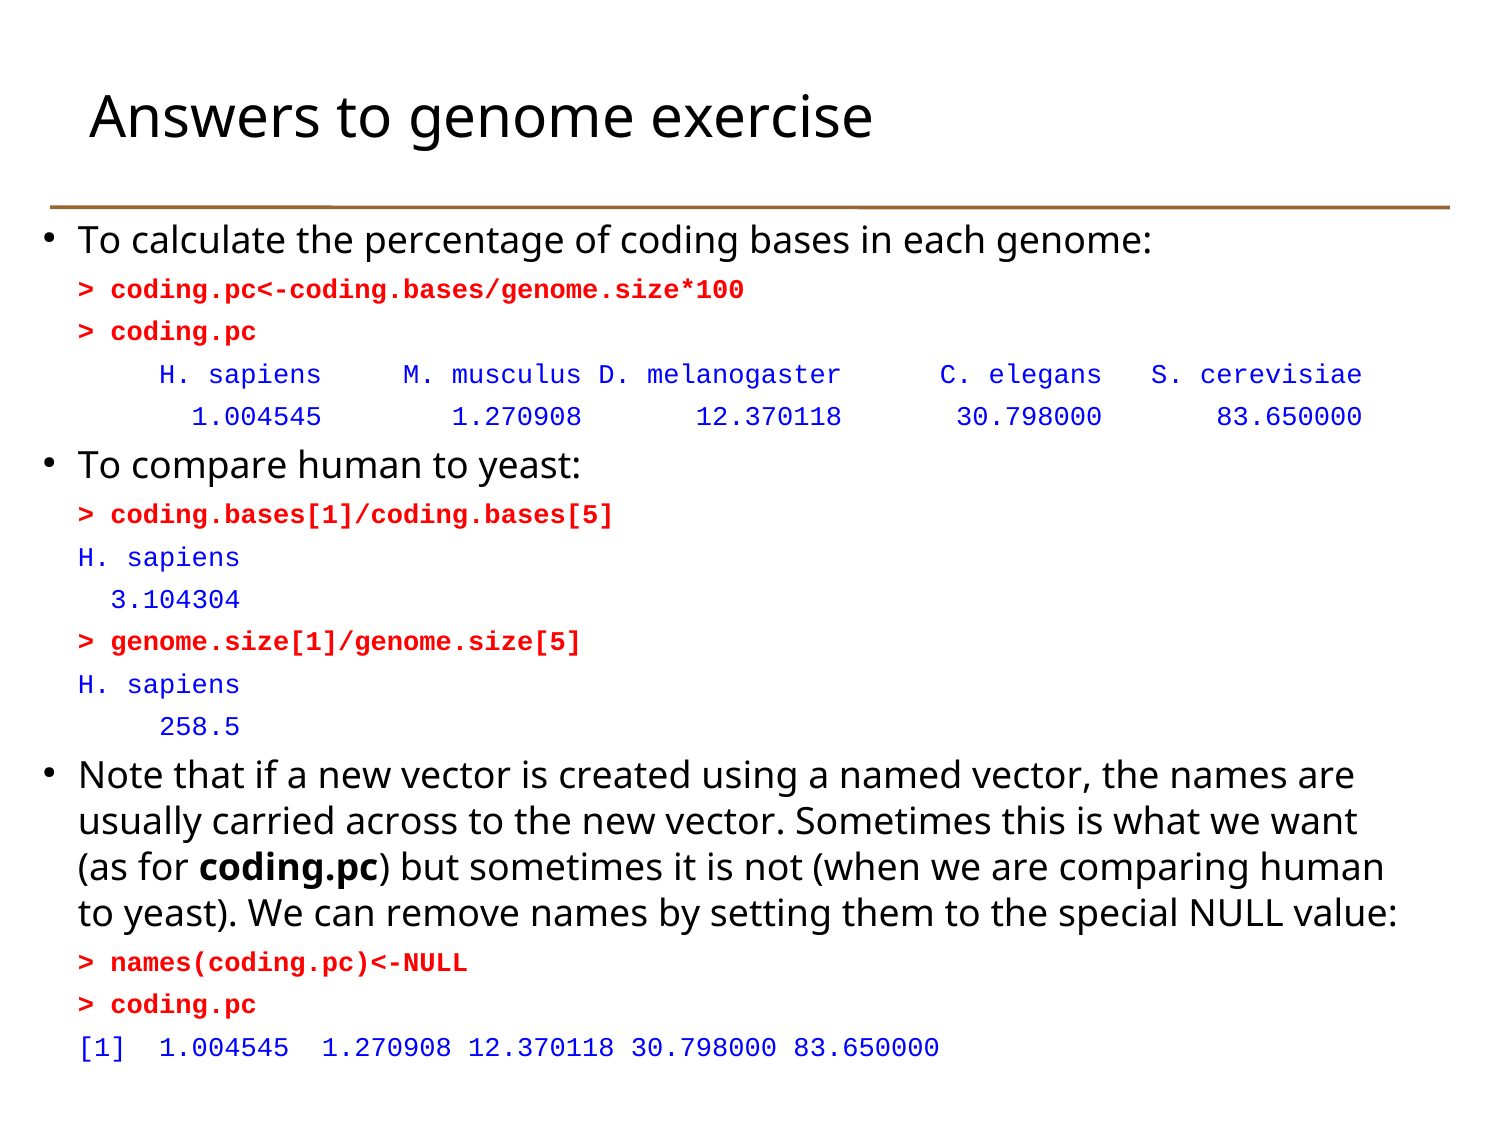

# Answers to genome exercise
To calculate the percentage of coding bases in each genome:
> coding.pc<-coding.bases/genome.size*100
> coding.pc
 H. sapiens M. musculus D. melanogaster C. elegans S. cerevisiae
 1.004545 1.270908 12.370118 30.798000 83.650000
To compare human to yeast:
> coding.bases[1]/coding.bases[5]
H. sapiens
 3.104304
> genome.size[1]/genome.size[5]
H. sapiens
 258.5
Note that if a new vector is created using a named vector, the names are usually carried across to the new vector. Sometimes this is what we want (as for coding.pc) but sometimes it is not (when we are comparing human to yeast). We can remove names by setting them to the special NULL value:
> names(coding.pc)<-NULL
> coding.pc
[1] 1.004545 1.270908 12.370118 30.798000 83.650000